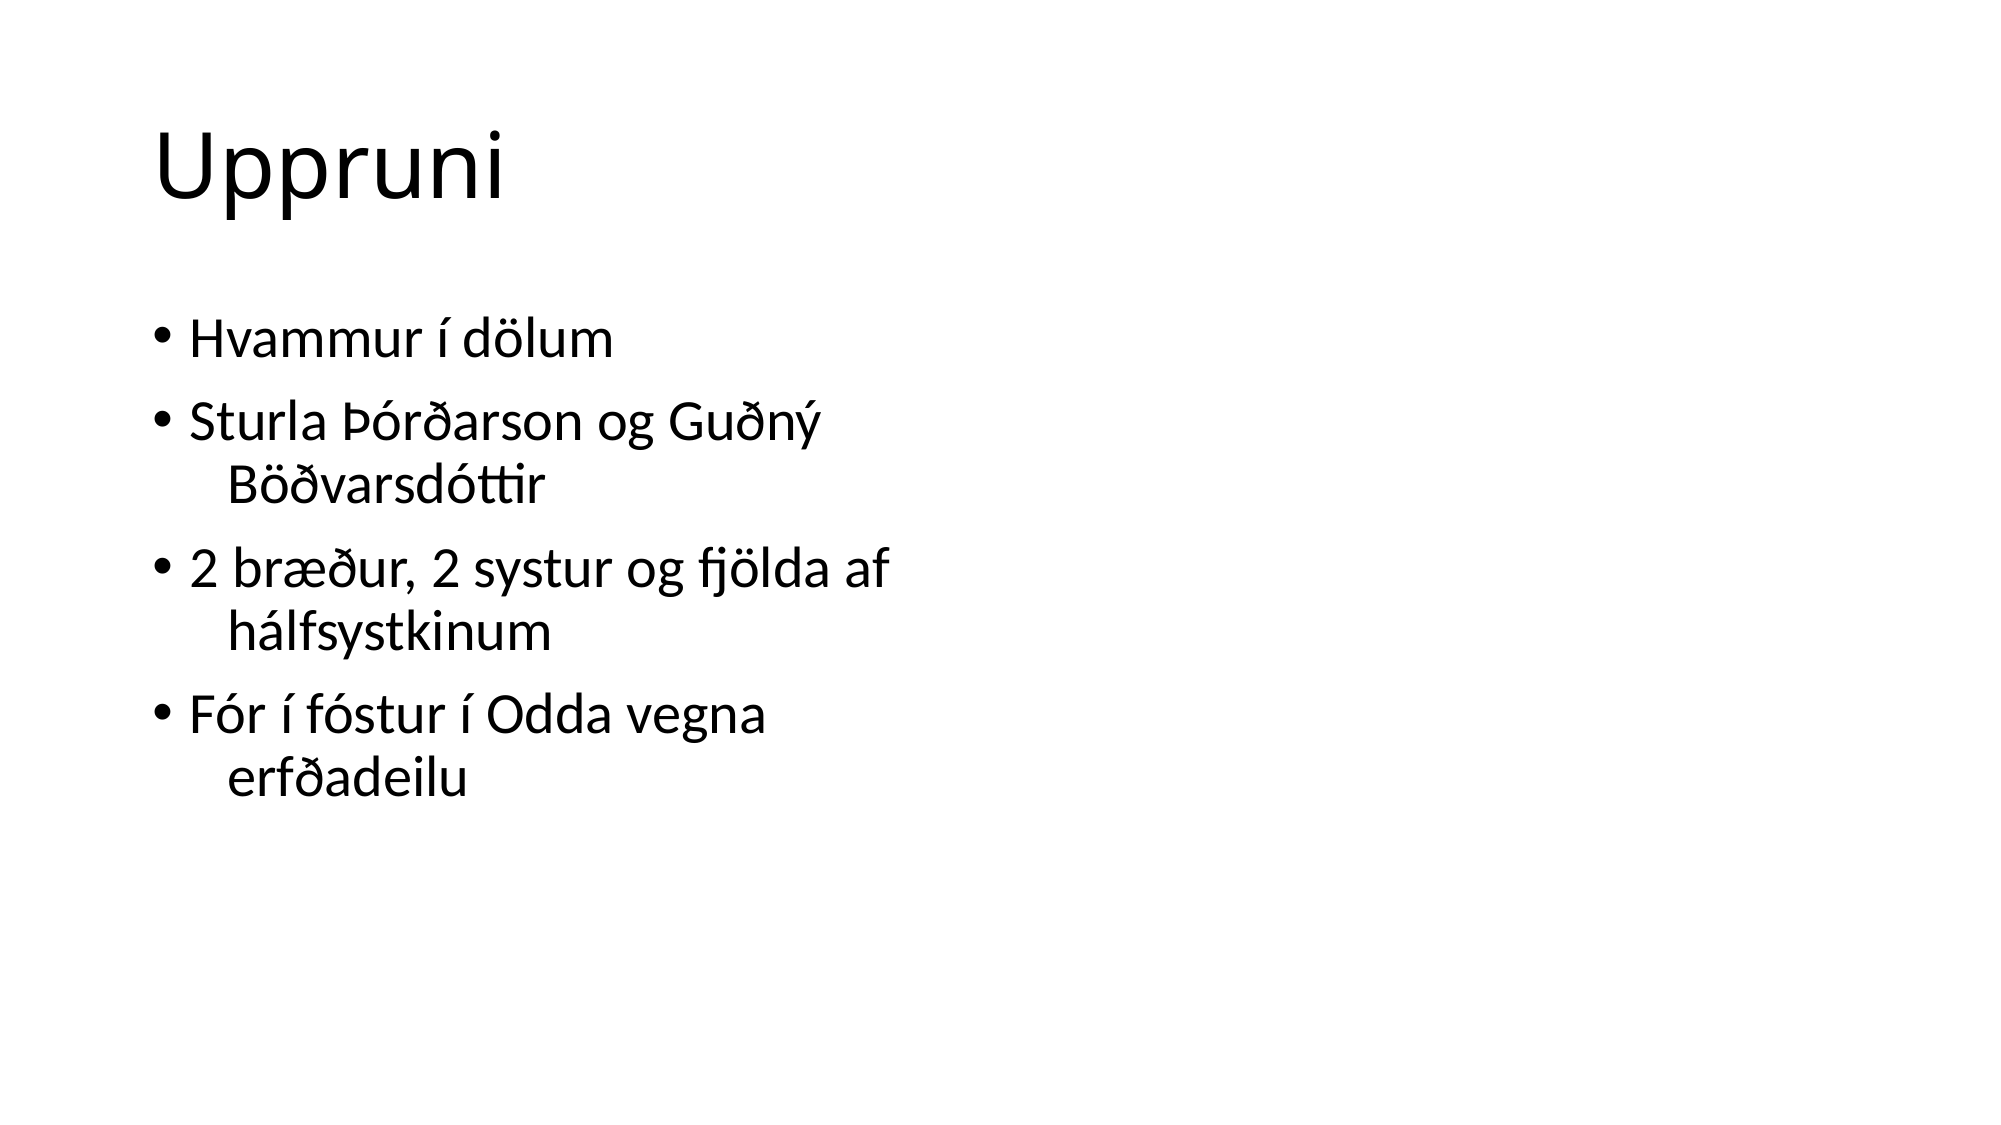

# Uppruni
Hvammur í dölum
Sturla Þórðarson og Guðný Böðvarsdóttir
2 bræður, 2 systur og fjölda af hálfsystkinum
Fór í fóstur í Odda vegna erfðadeilu